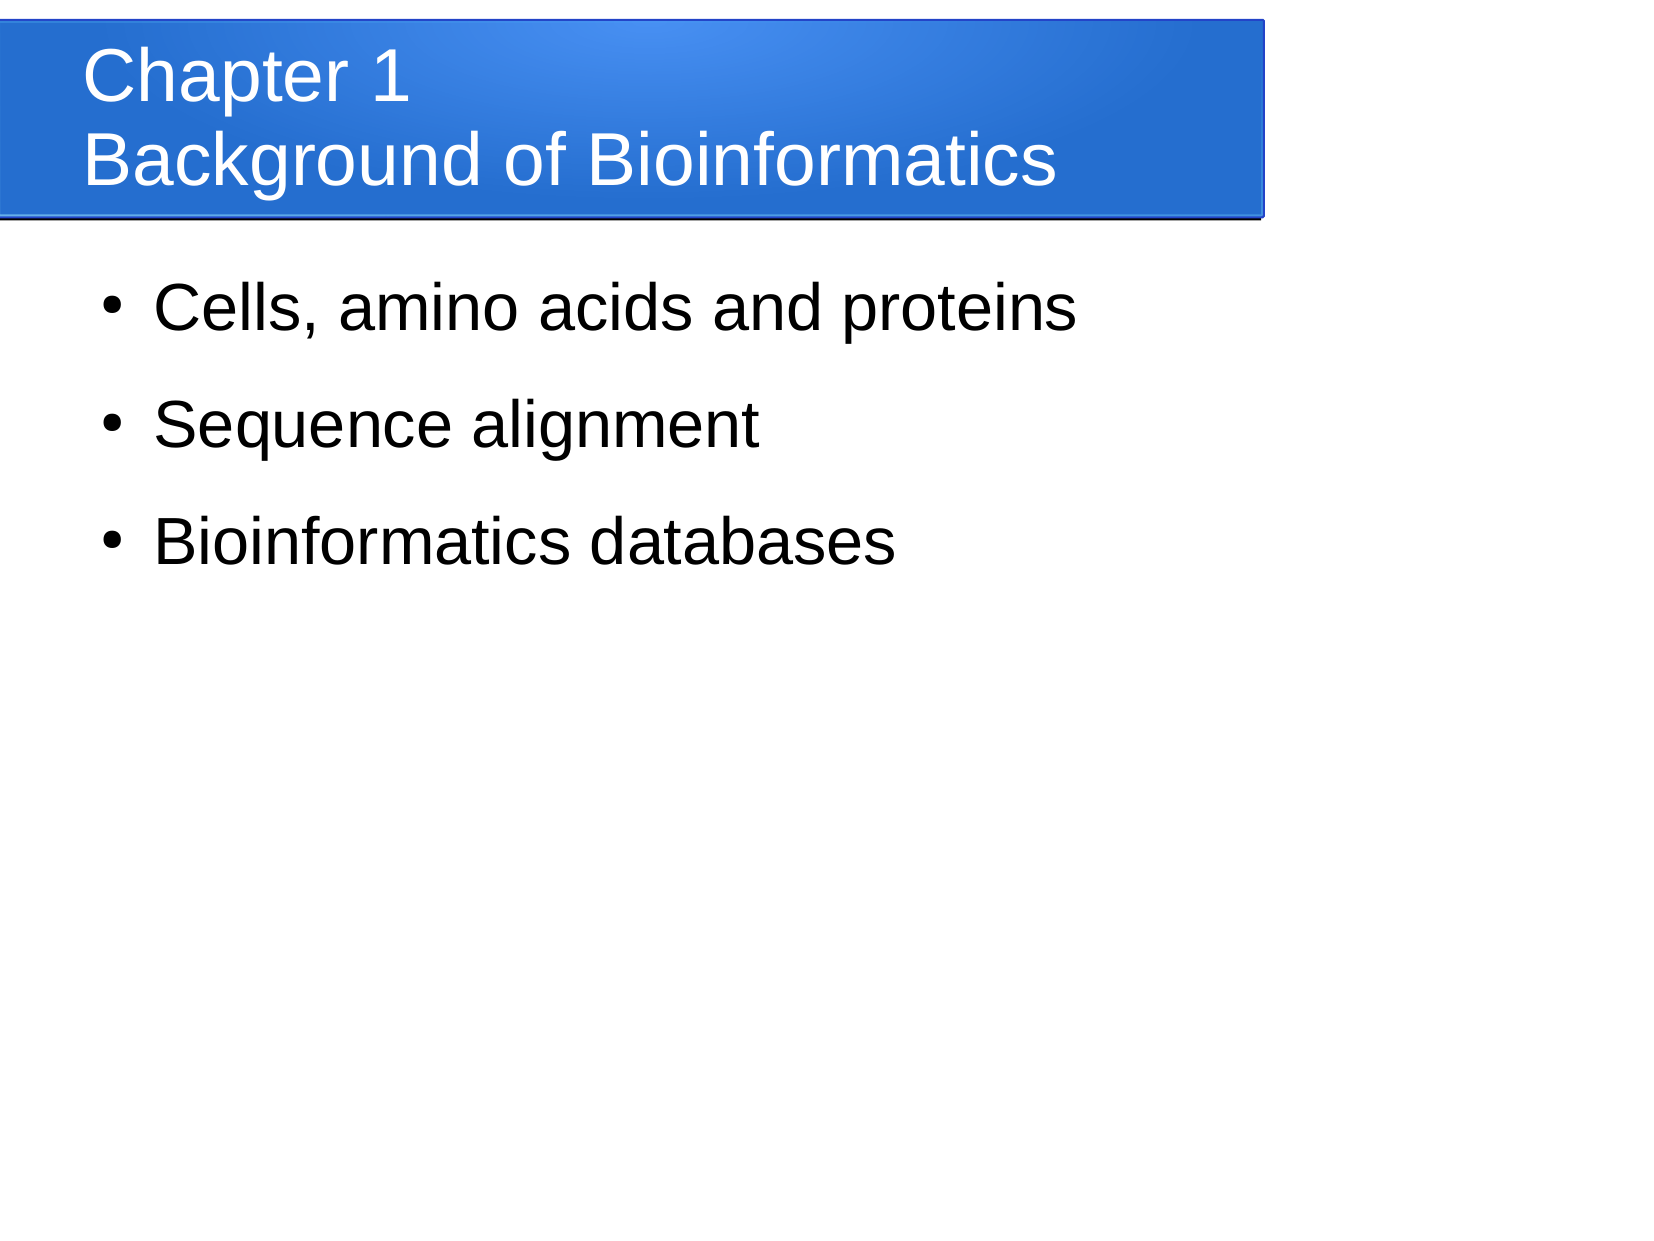

# Chapter 1 Background of Bioinformatics
Cells, amino acids and proteins
Sequence alignment
Bioinformatics databases